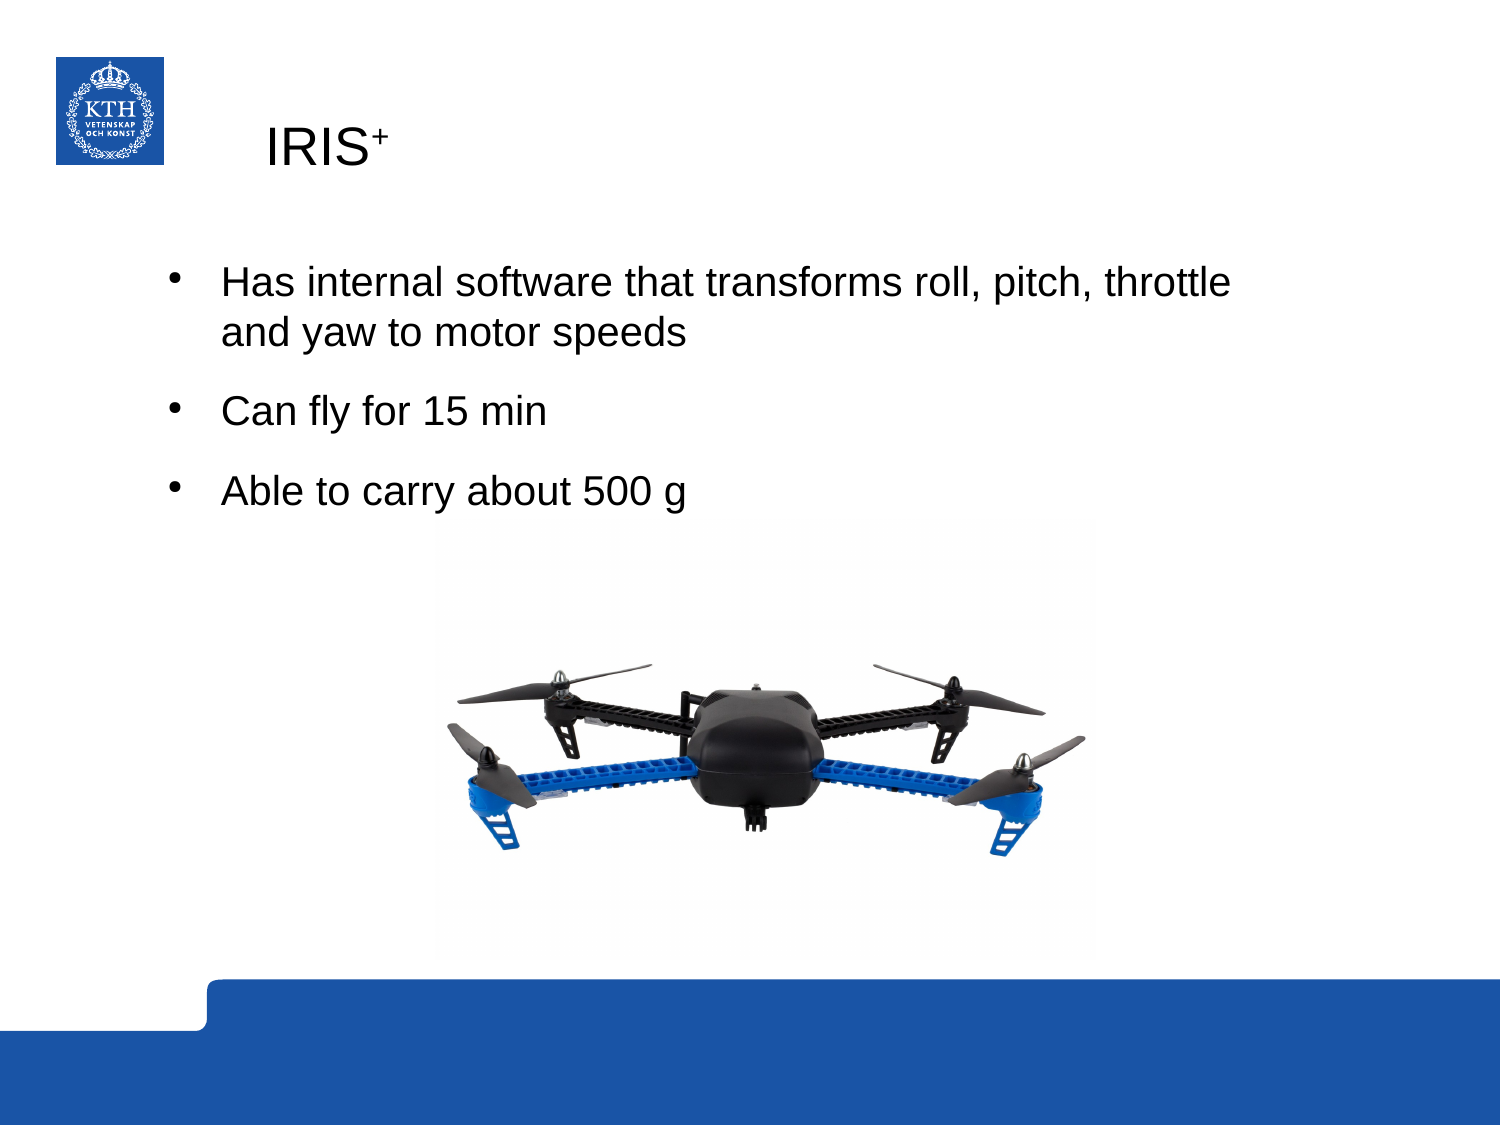

# IRIS+
Has internal software that transforms roll, pitch, throttle and yaw to motor speeds
Can fly for 15 min
Able to carry about 500 g